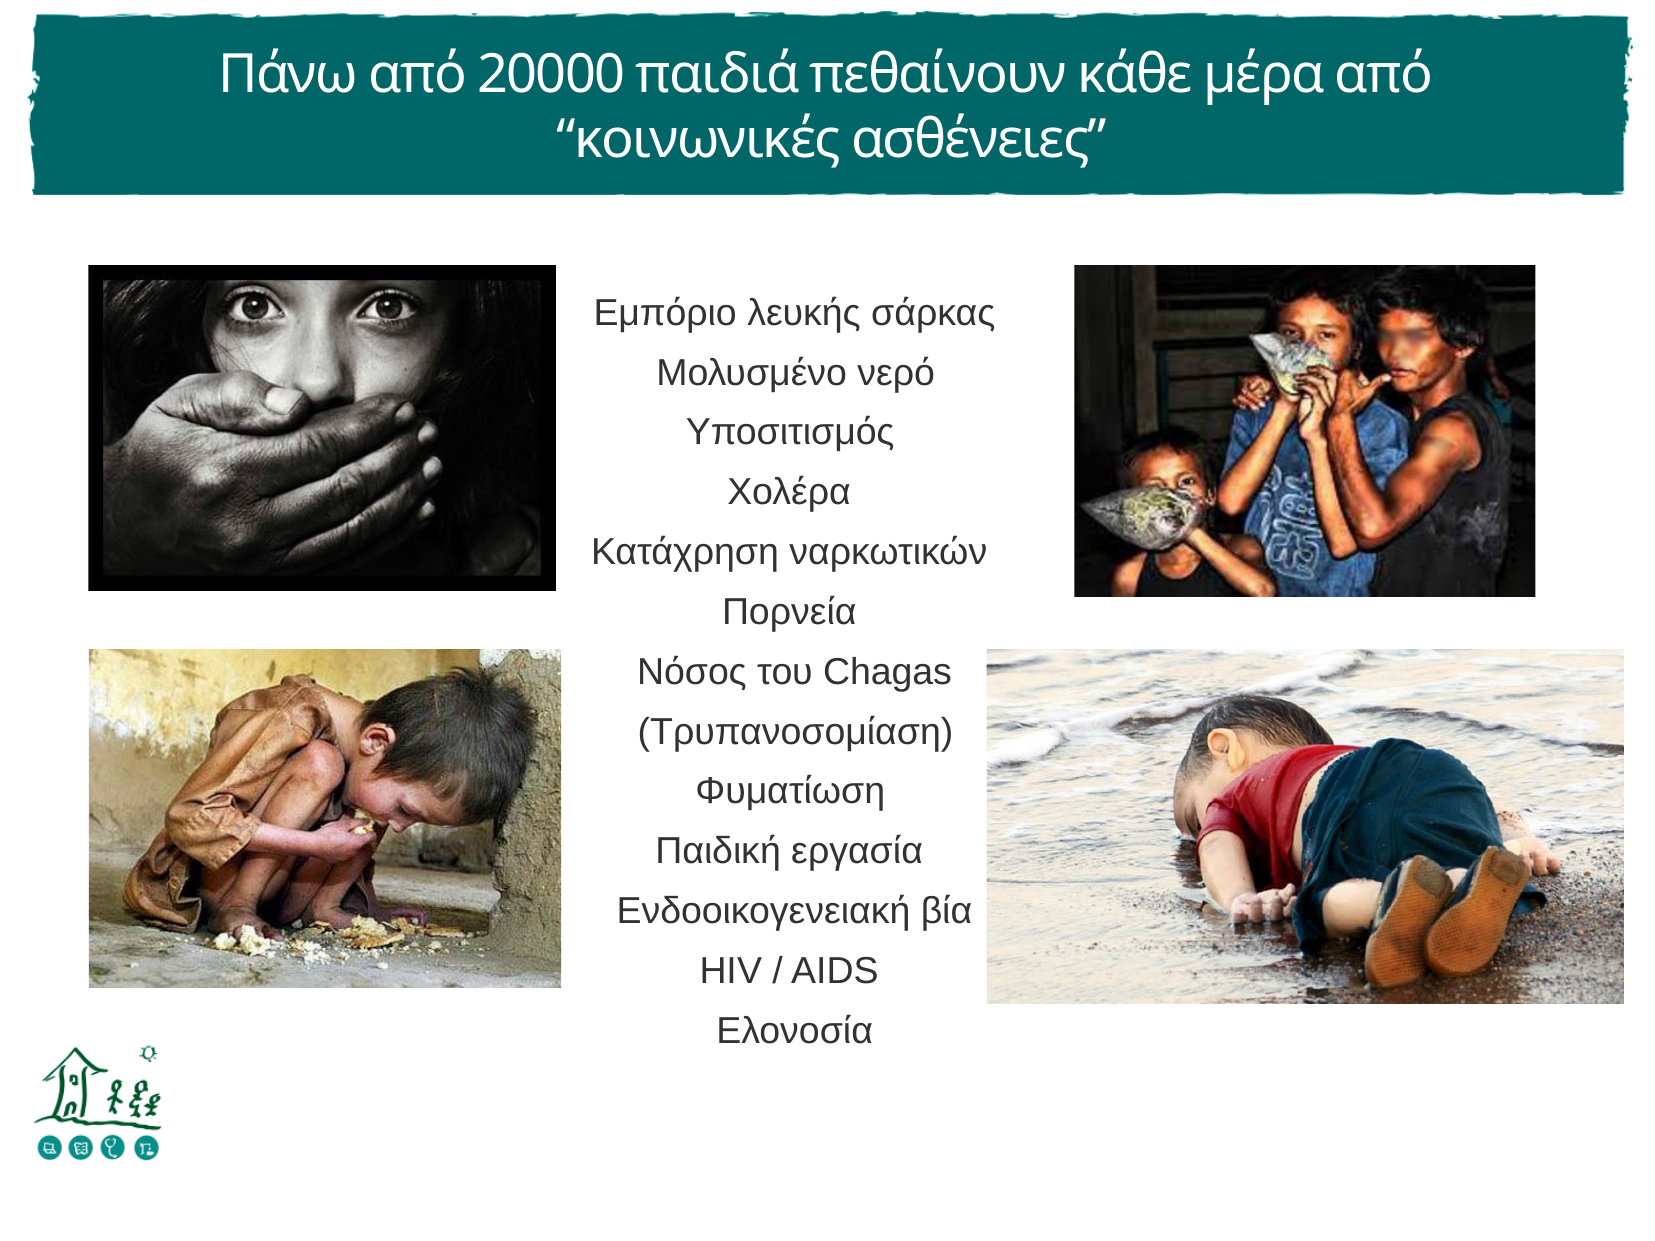

# Πάνω από 20000 παιδιά πεθαίνουν κάθε μέρα από “κοινωνικές ασθένειες”
Εμπόριο λευκής σάρκας Μολυσμένο νερό Υποσιτισμός
Χολέρα
Κατάχρηση ναρκωτικών
Πορνεία
Νόσος του Chagas (Τρυπανοσομίαση) Φυματίωση
Παιδική εργασία
Ενδοοικογενειακή βία
HIV / AIDS
Ελονοσία